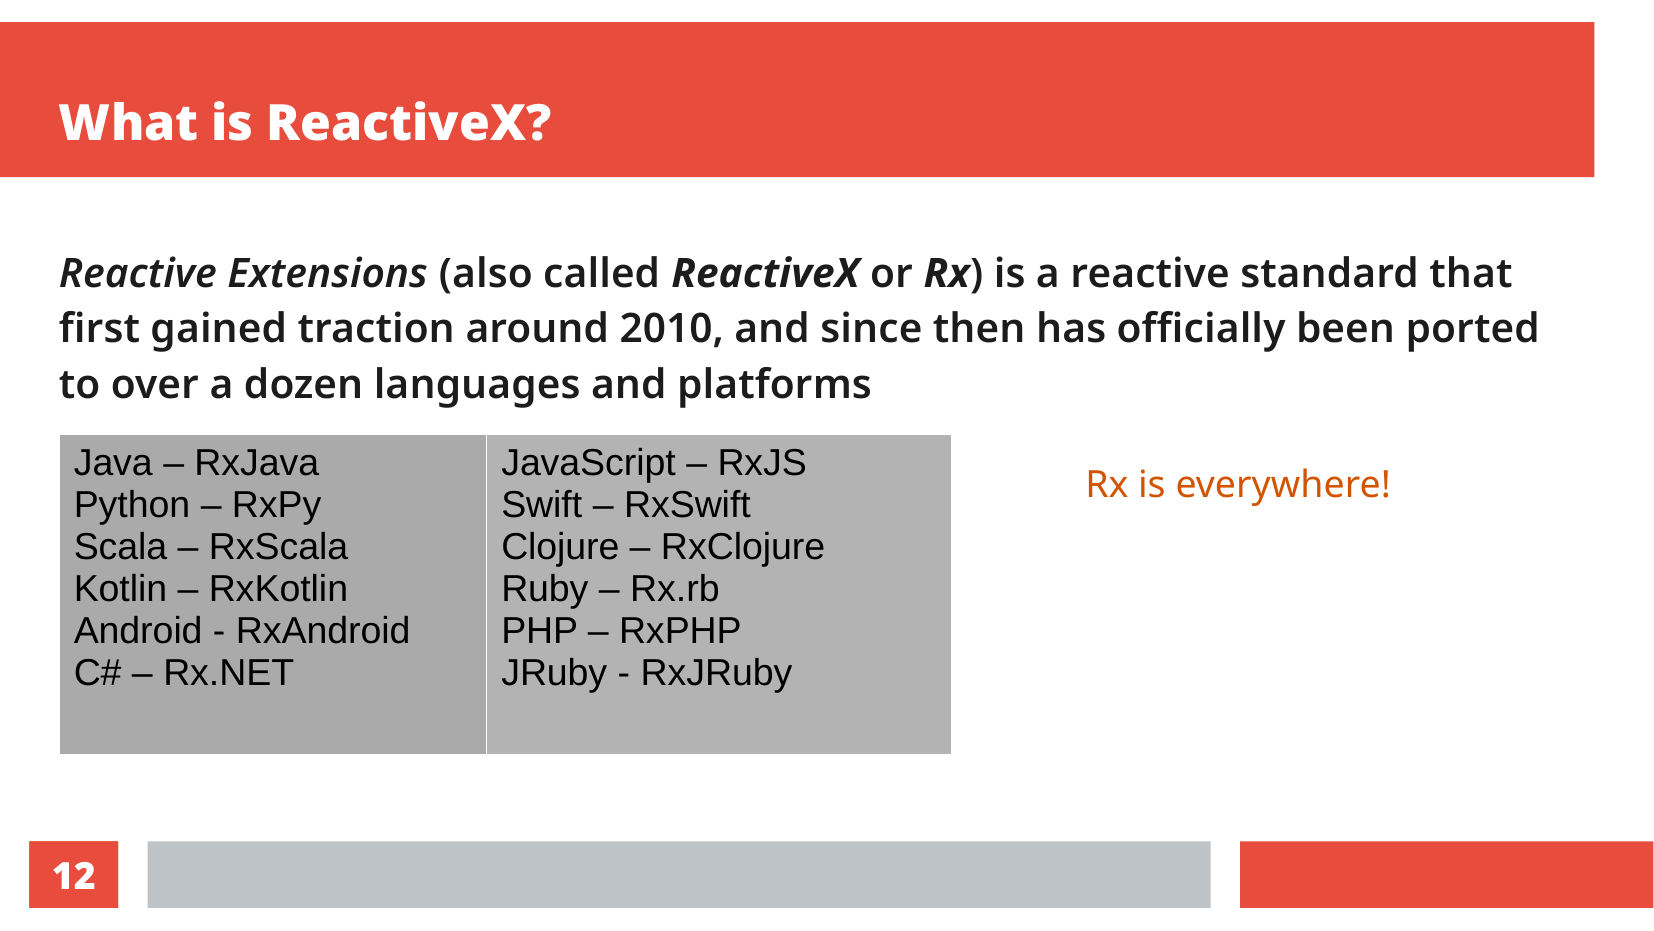

# What is ReactiveX?
Reactive Extensions (also called ReactiveX or Rx) is a reactive standard that first gained traction around 2010, and since then has officially been ported to over a dozen languages and platforms
| Java – RxJava Python – RxPy Scala – RxScala Kotlin – RxKotlin Android - RxAndroid C# – Rx.NET | JavaScript – RxJS Swift – RxSwift Clojure – RxClojure Ruby – Rx.rb PHP – RxPHP JRuby - RxJRuby |
| --- | --- |
Rx is everywhere!
12